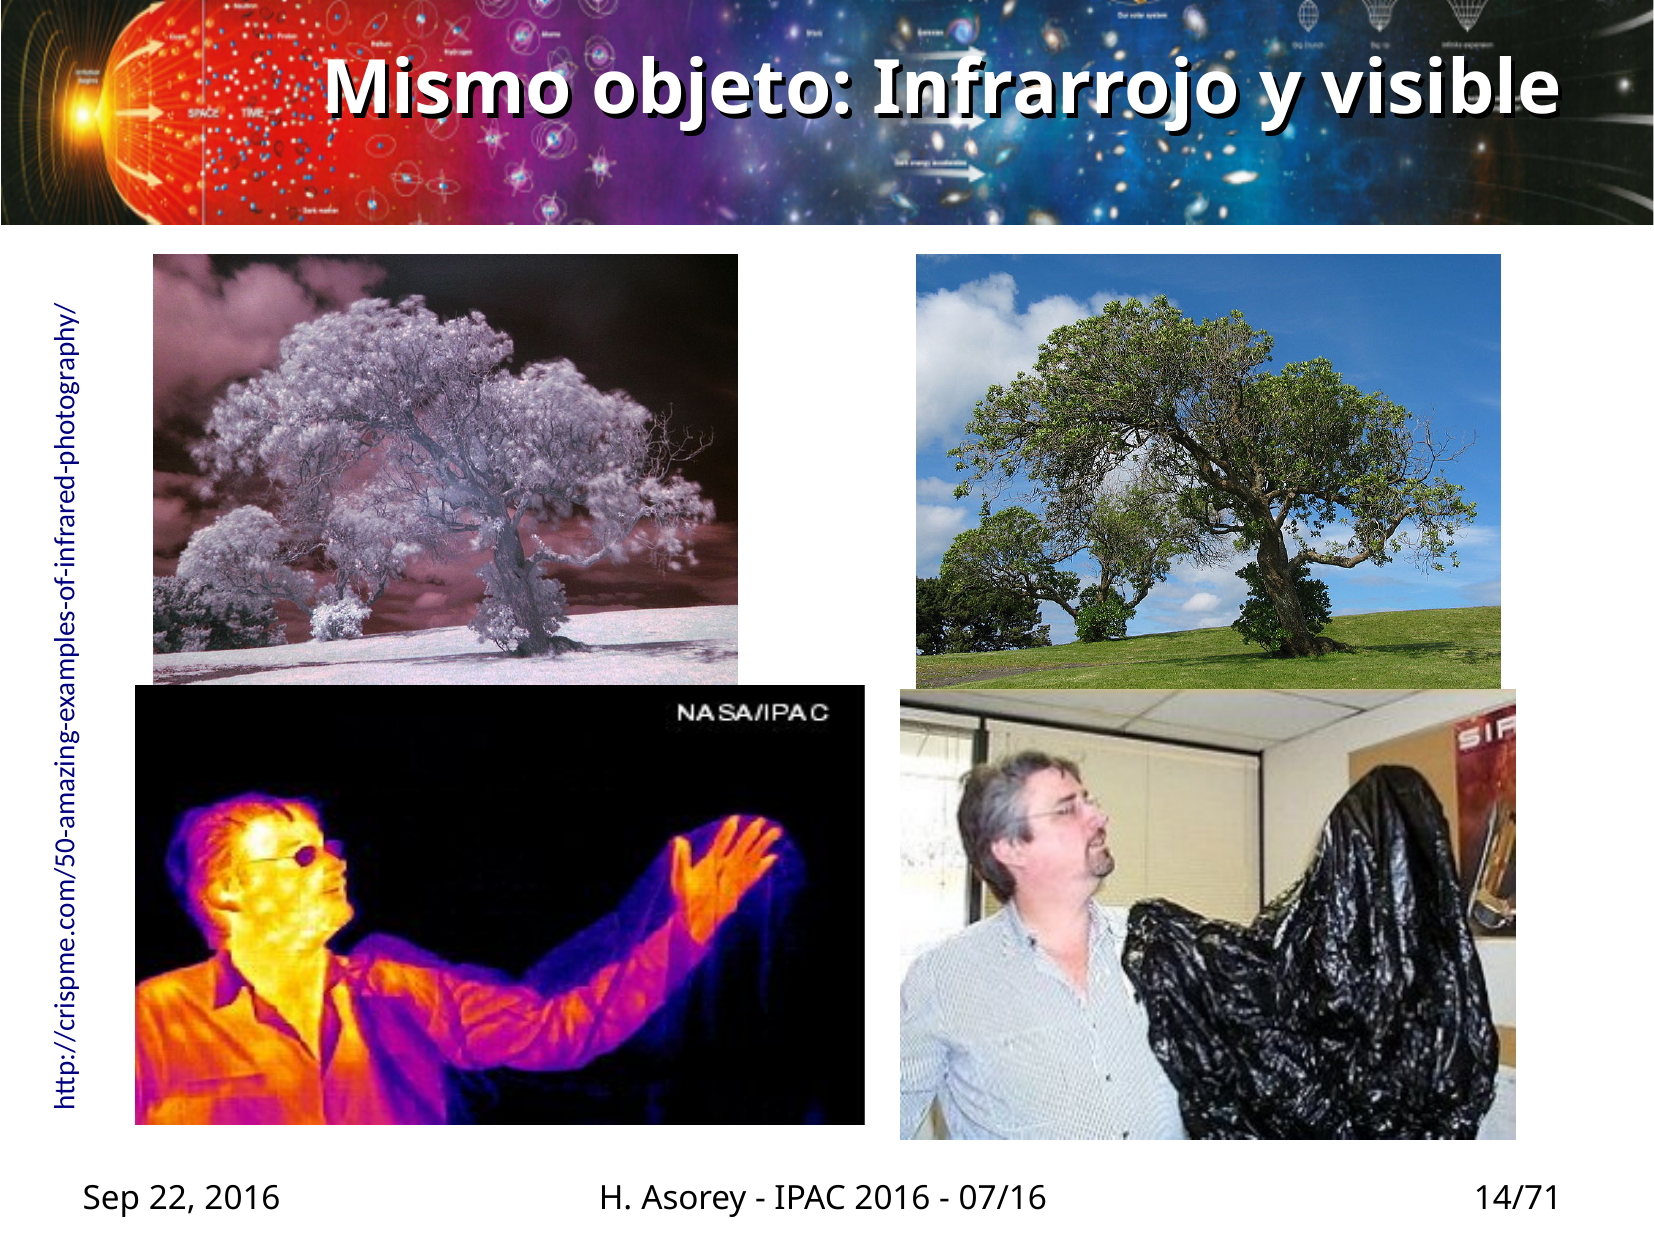

# Mismo objeto: Infrarrojo y visible
http://crispme.com/50-amazing-examples-of-infrared-photography/
Sep 22, 2016
H. Asorey - IPAC 2016 - 07/16
14